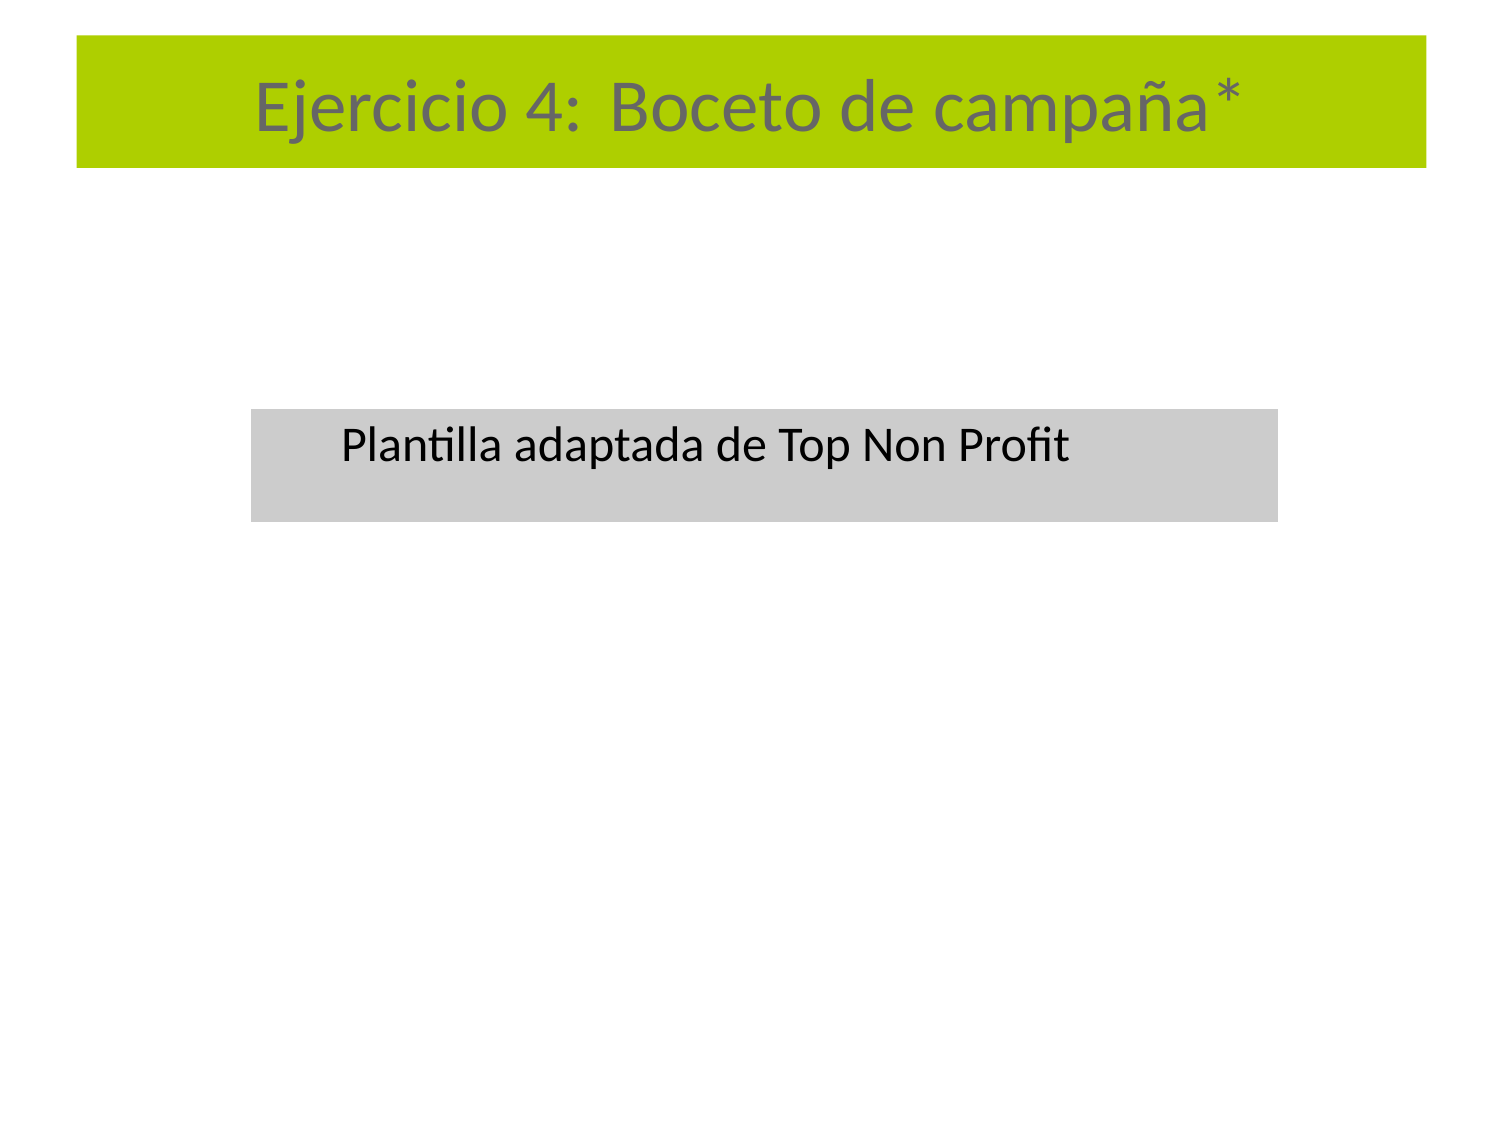

Ejercicio 4: Boceto de campaña*
| Plantilla adaptada de Top Non Profit |
| --- |